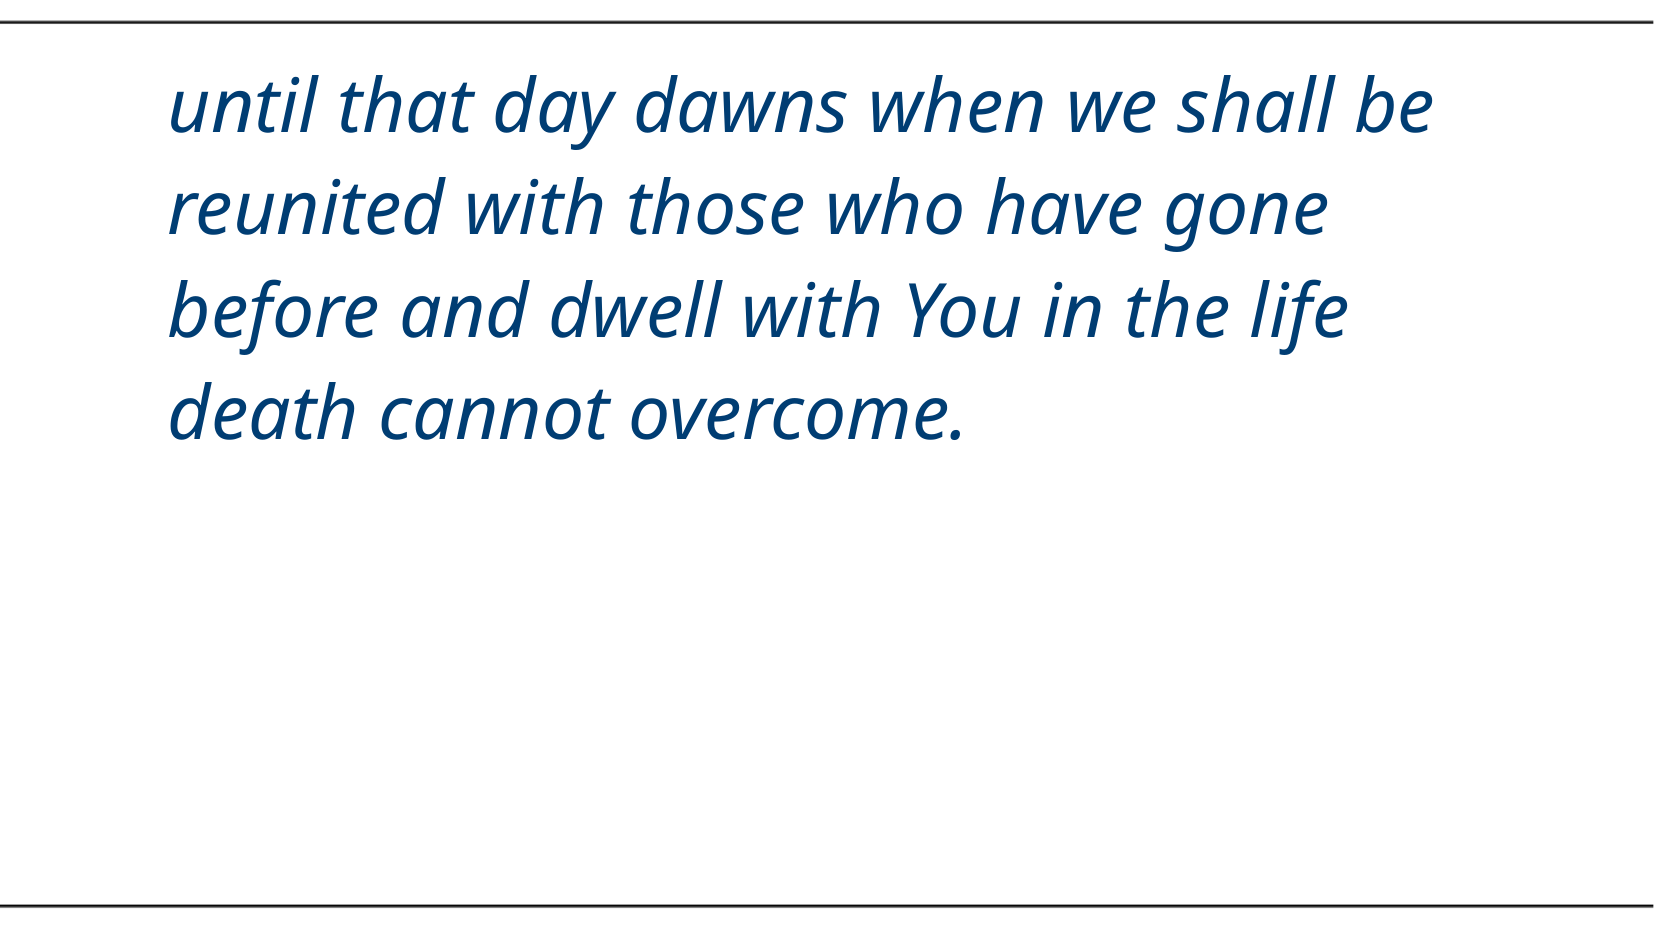

until that day dawns when we shall be
 reunited with those who have gone
 before and dwell with You in the life
 death cannot overcome.